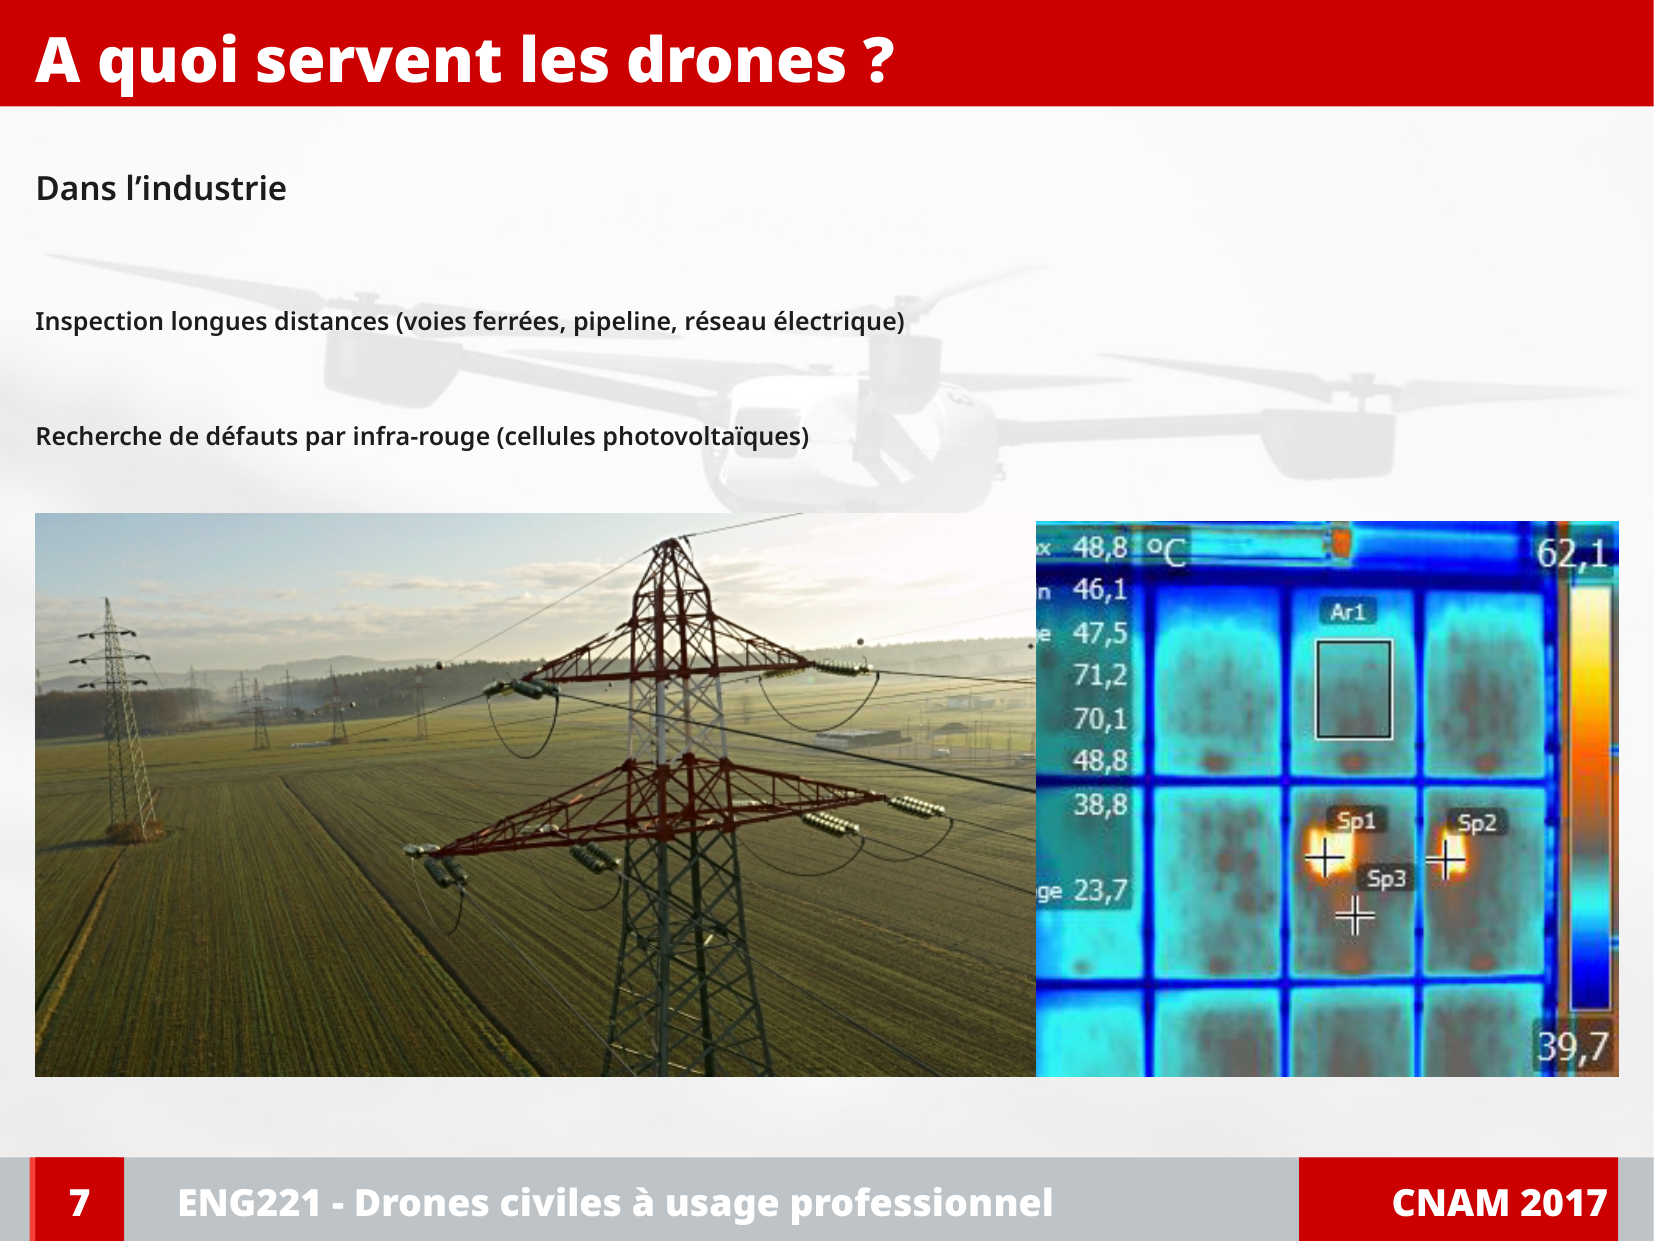

# A quoi servent les drones ?
Dans l’industrie
Inspection longues distances (voies ferrées, pipeline, réseau électrique)
Recherche de défauts par infra-rouge (cellules photovoltaïques)
7
ENG221 - Drones civiles à usage professionnel